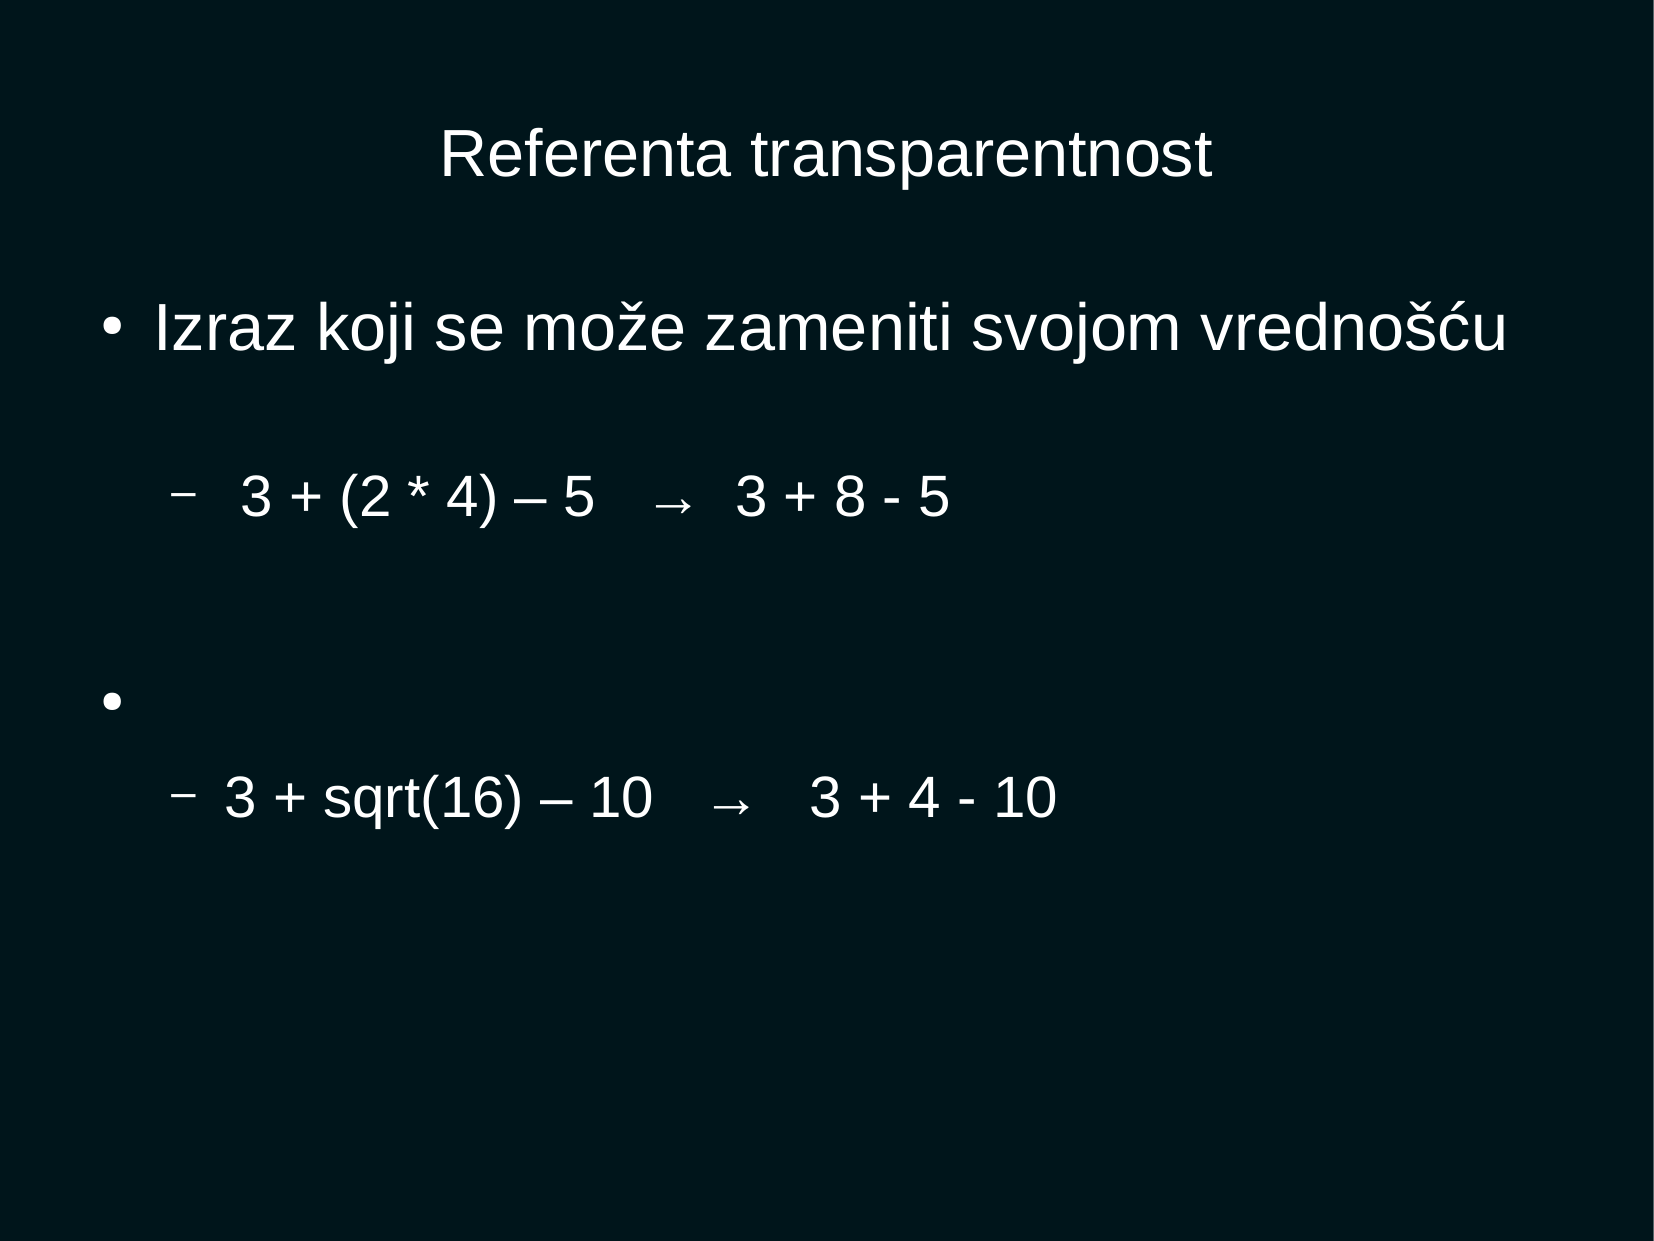

# Referenta transparentnost
Izraz koji se može zameniti svojom vrednošću
 3 + (2 * 4) – 5 → 3 + 8 - 5
3 + sqrt(16) – 10 → 3 + 4 - 10